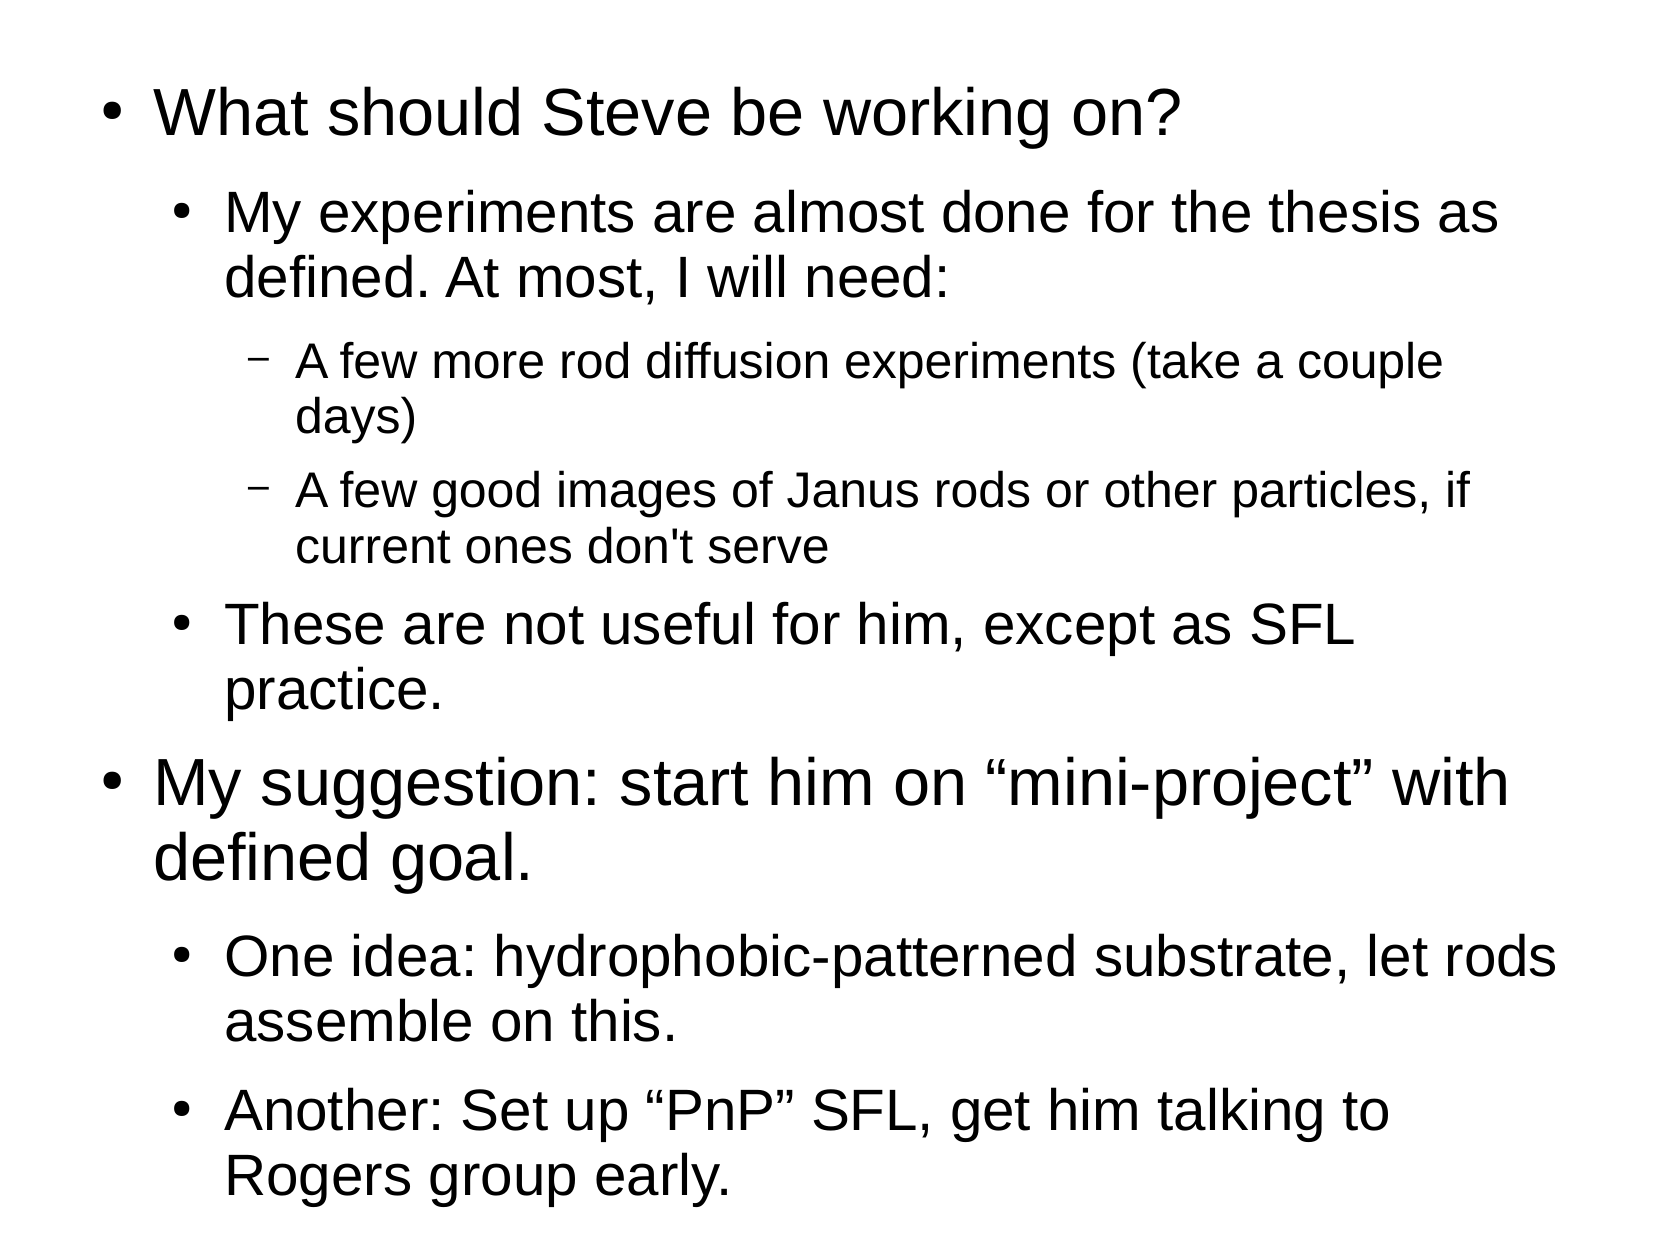

# What should Steve be working on?
My experiments are almost done for the thesis as defined. At most, I will need:
A few more rod diffusion experiments (take a couple days)
A few good images of Janus rods or other particles, if current ones don't serve
These are not useful for him, except as SFL practice.
My suggestion: start him on “mini-project” with defined goal.
One idea: hydrophobic-patterned substrate, let rods assemble on this.
Another: Set up “PnP” SFL, get him talking to Rogers group early.